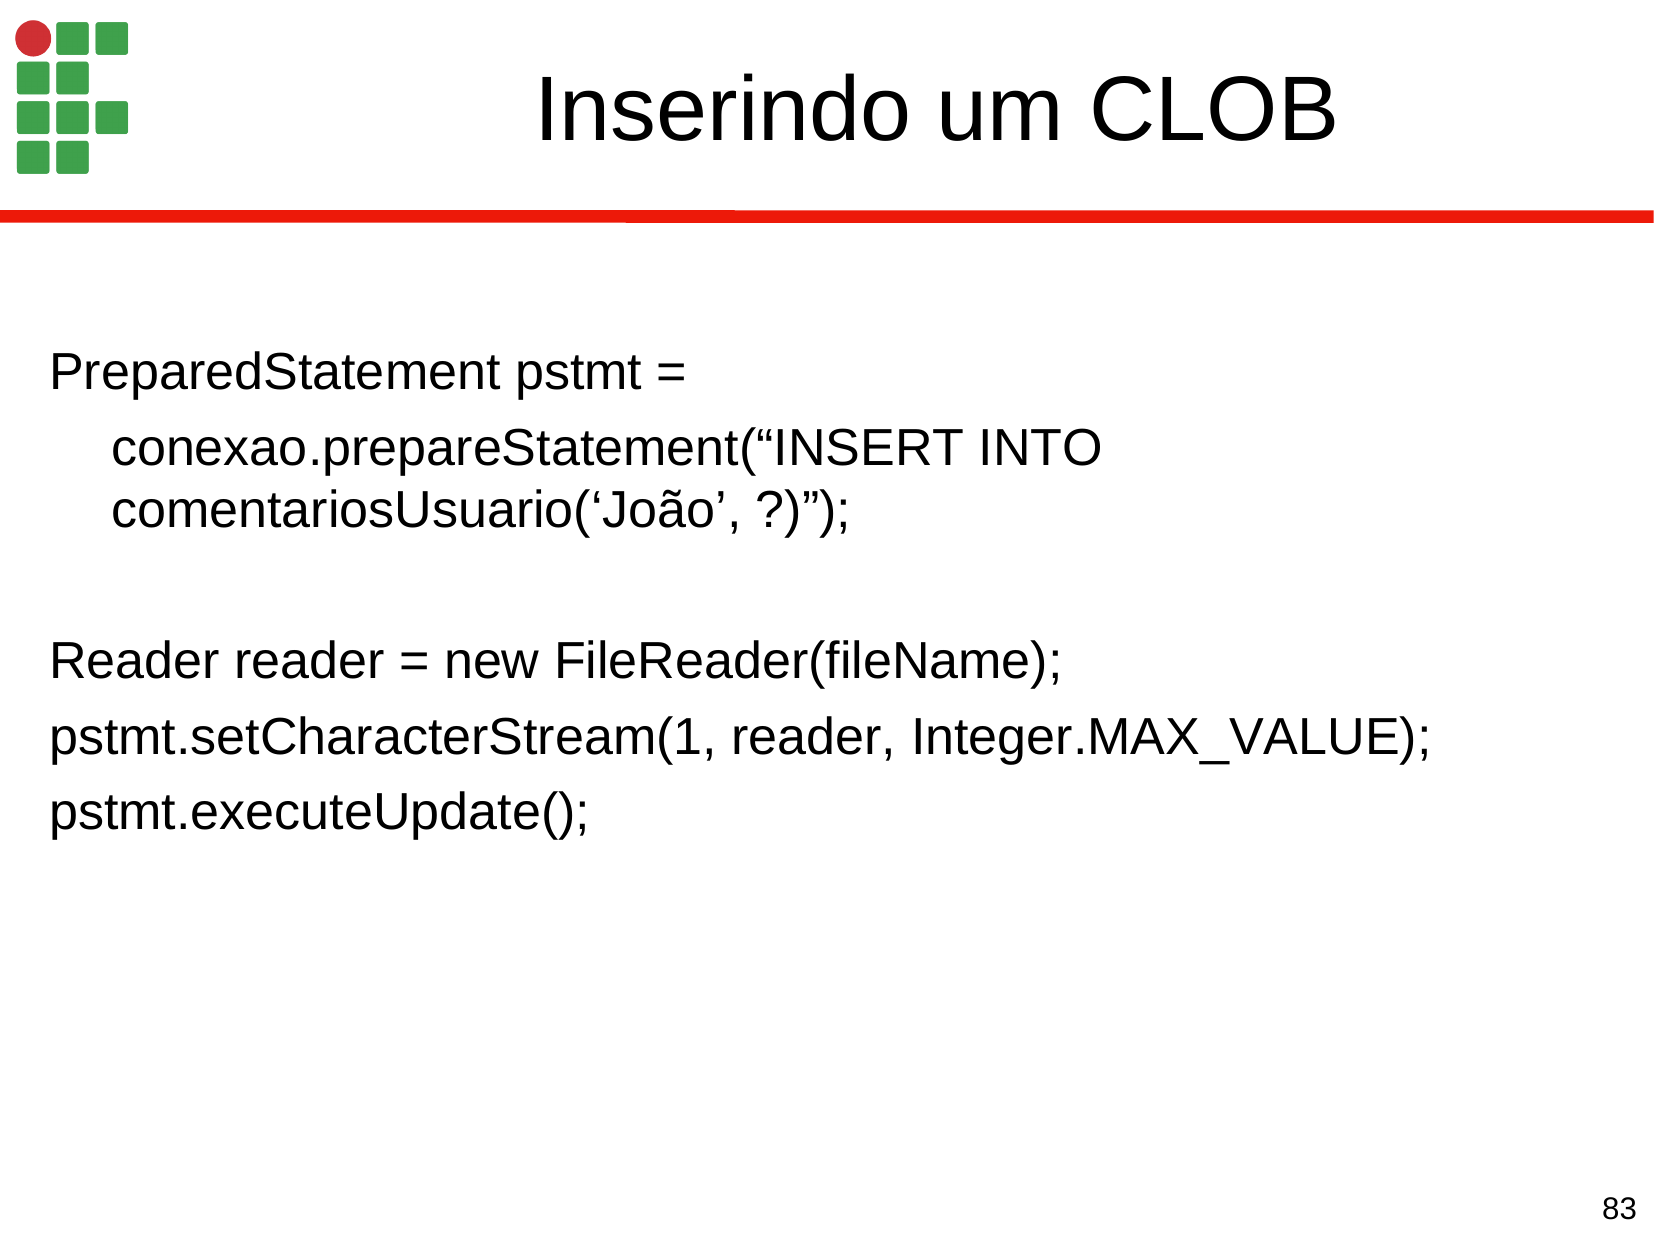

Inserindo um CLOB
PreparedStatement pstmt =
	conexao.prepareStatement(“INSERT INTO comentariosUsuario(‘João’, ?)”);
Reader reader = new FileReader(fileName);
pstmt.setCharacterStream(1, reader, Integer.MAX_VALUE);
pstmt.executeUpdate();